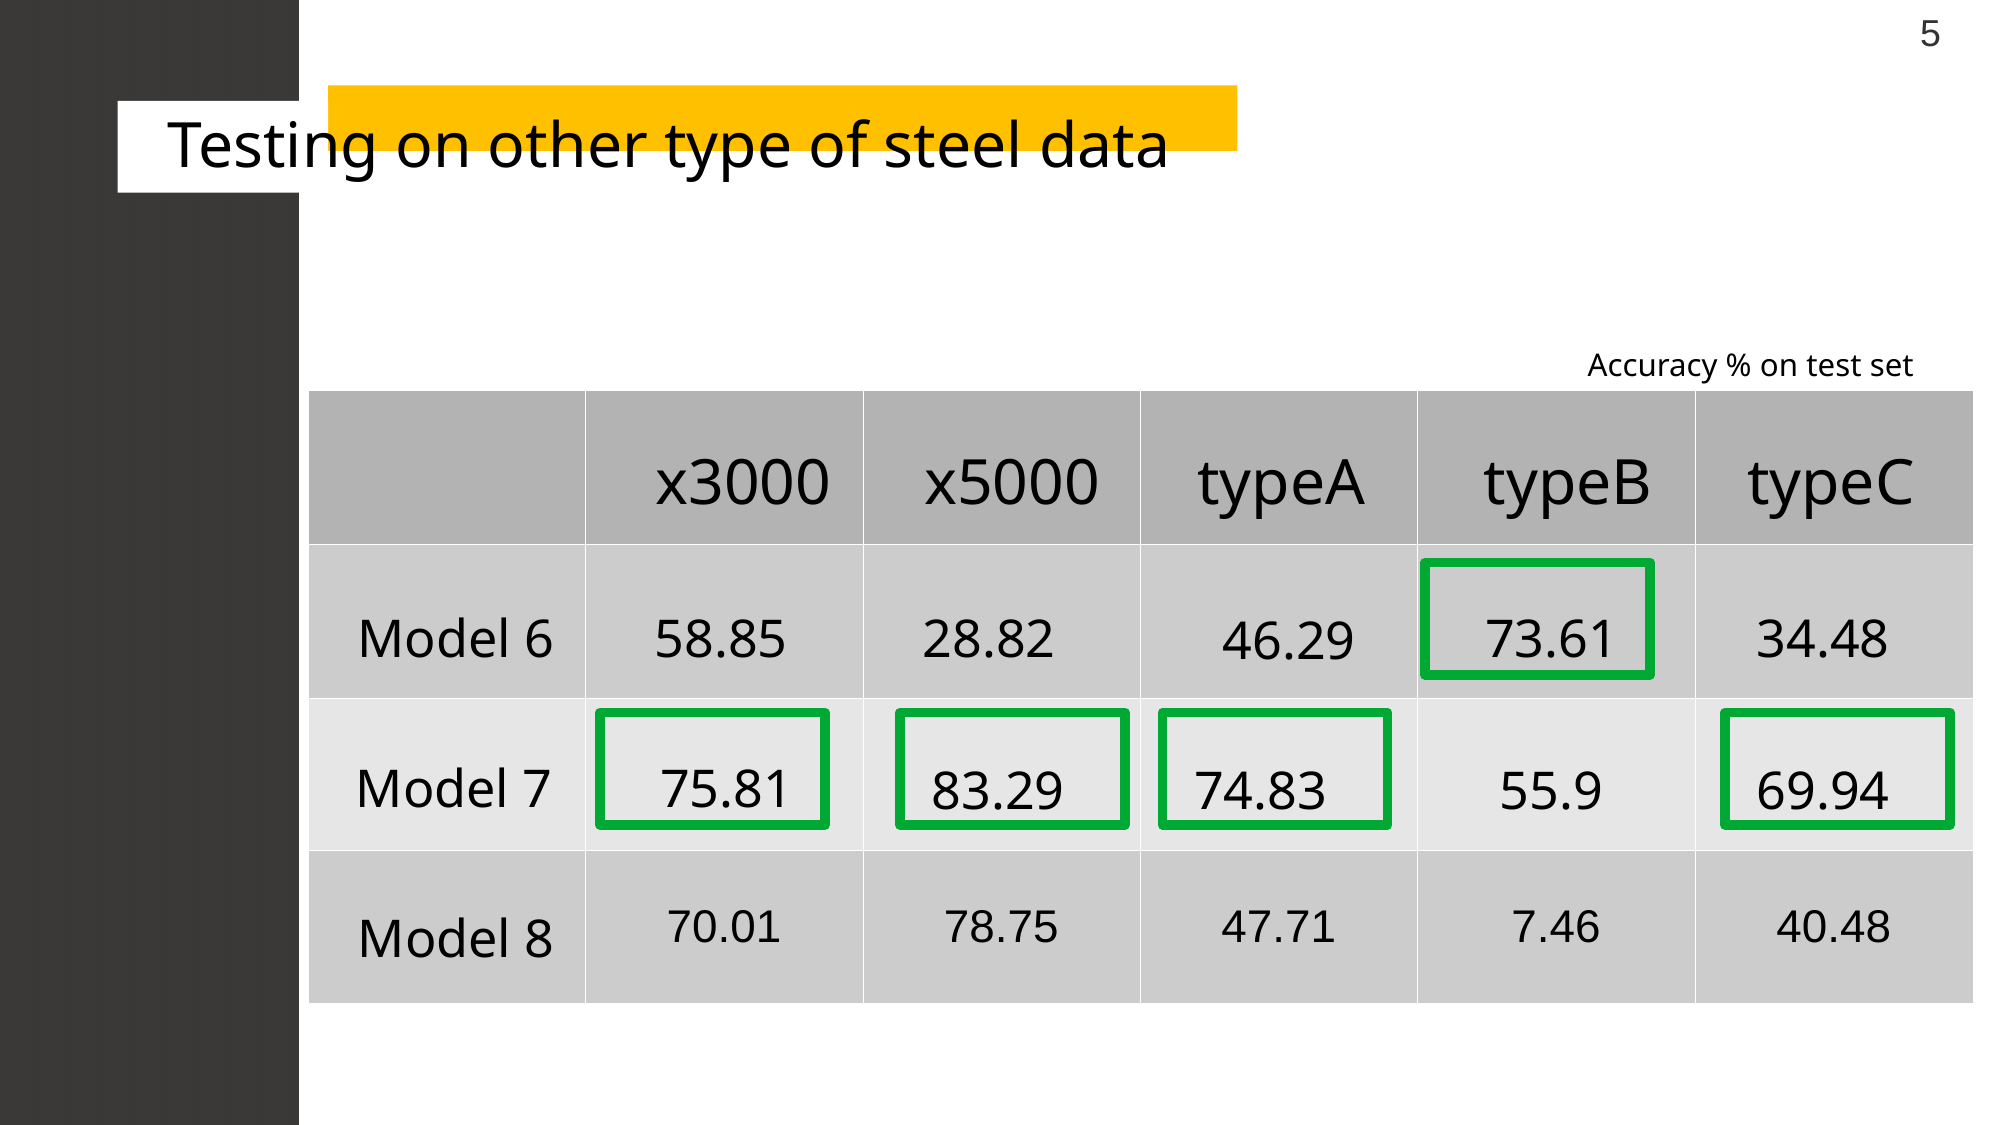

Testing on other type of steel data
Accuracy % on test set
| | | | | | |
| --- | --- | --- | --- | --- | --- |
| | | | | | |
| | | | | | |
| | 70.01 | 78.75 | 47.71 | 7.46 | 40.48 |
x3000
x5000
typeA
typeB
typeC
Model 6
58.85
28.82
73.61
34.48
46.29
Model 7
75.81
83.29
74.83
55.9
69.94
Model 8